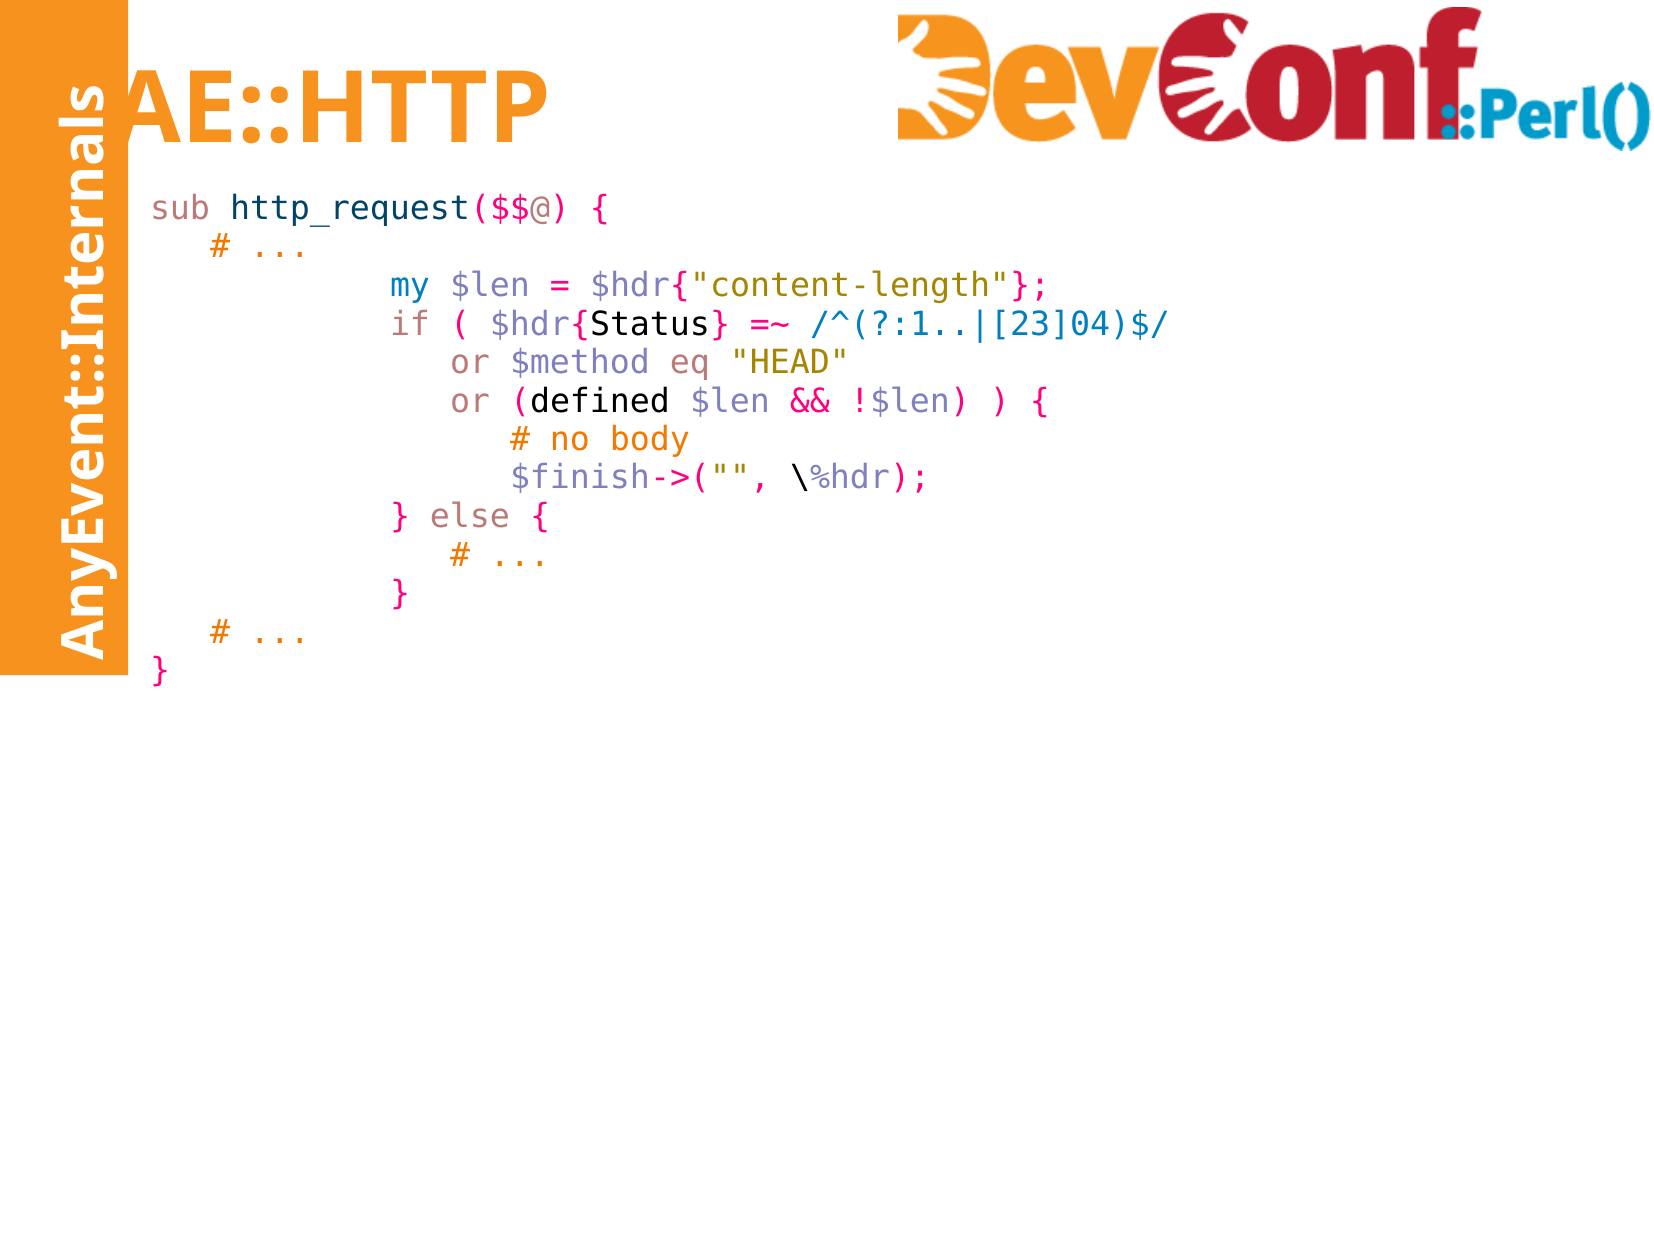

# AE::HTTP
sub http_request($$@) {
 # ...
 my $len = $hdr{"content-length"};
 if ( $hdr{Status} =~ /^(?:1..|[23]04)$/
 or $method eq "HEAD"
 or (defined $len && !$len) ) {
 # no body
 $finish->("", \%hdr);
 } else {
 # ...
 }
 # ...
}
 AnyEvent::Internals